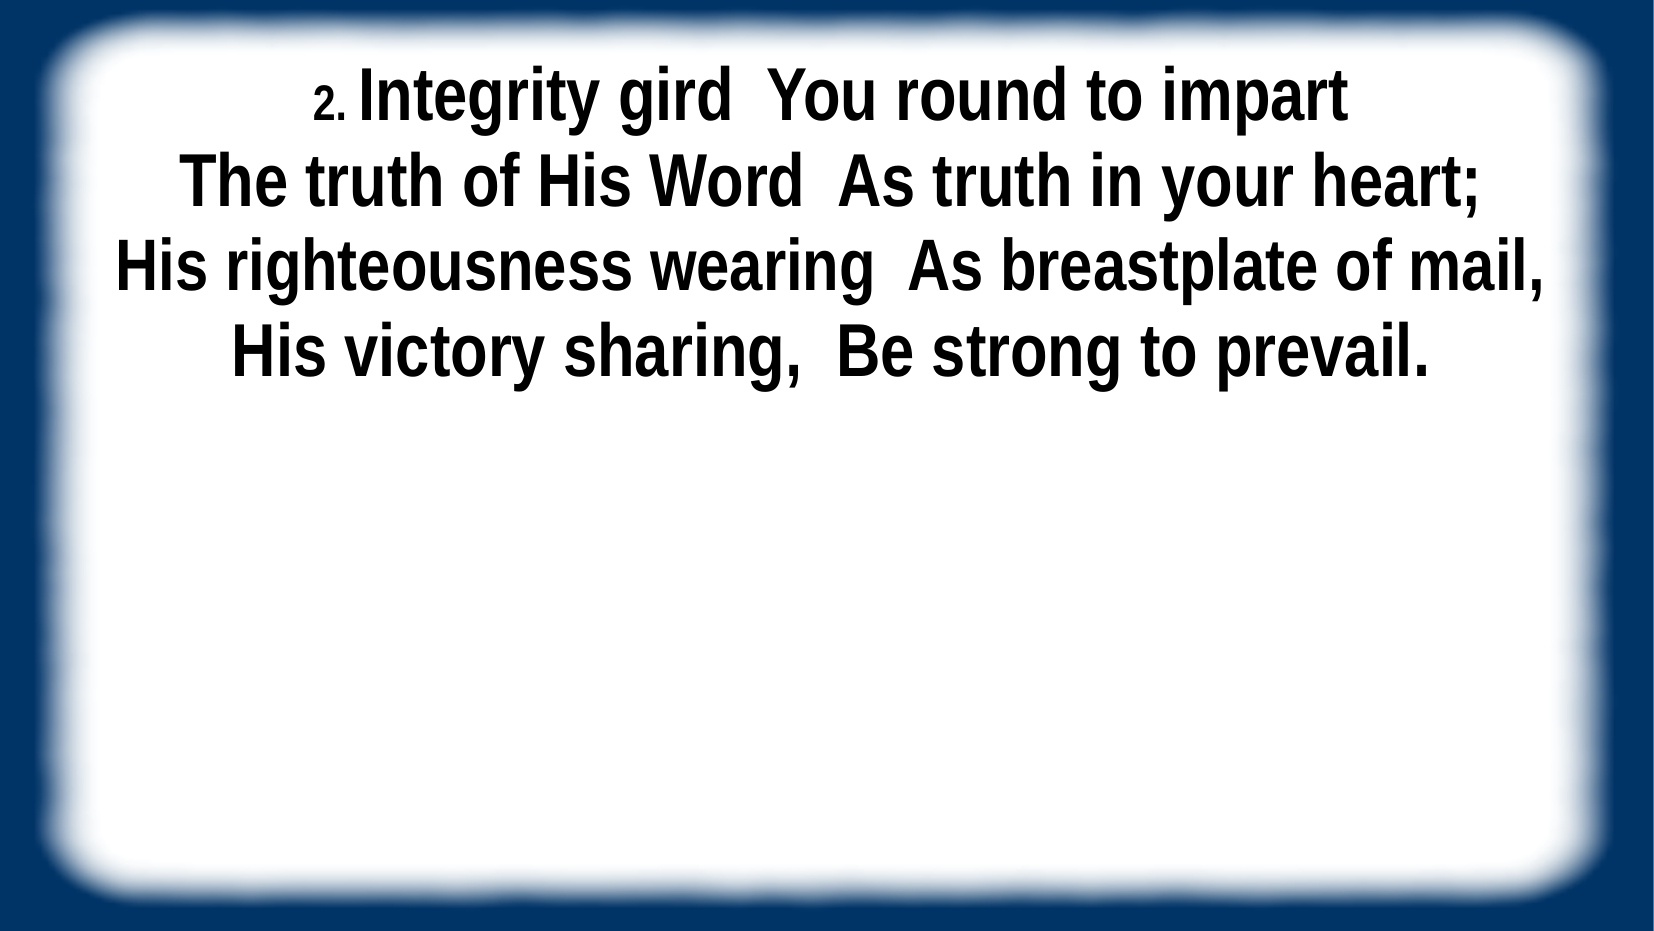

2. Integrity gird You round to impart
The truth of His Word As truth in your heart;
His righteousness wearing As breastplate of mail,
His victory sharing, Be strong to prevail.